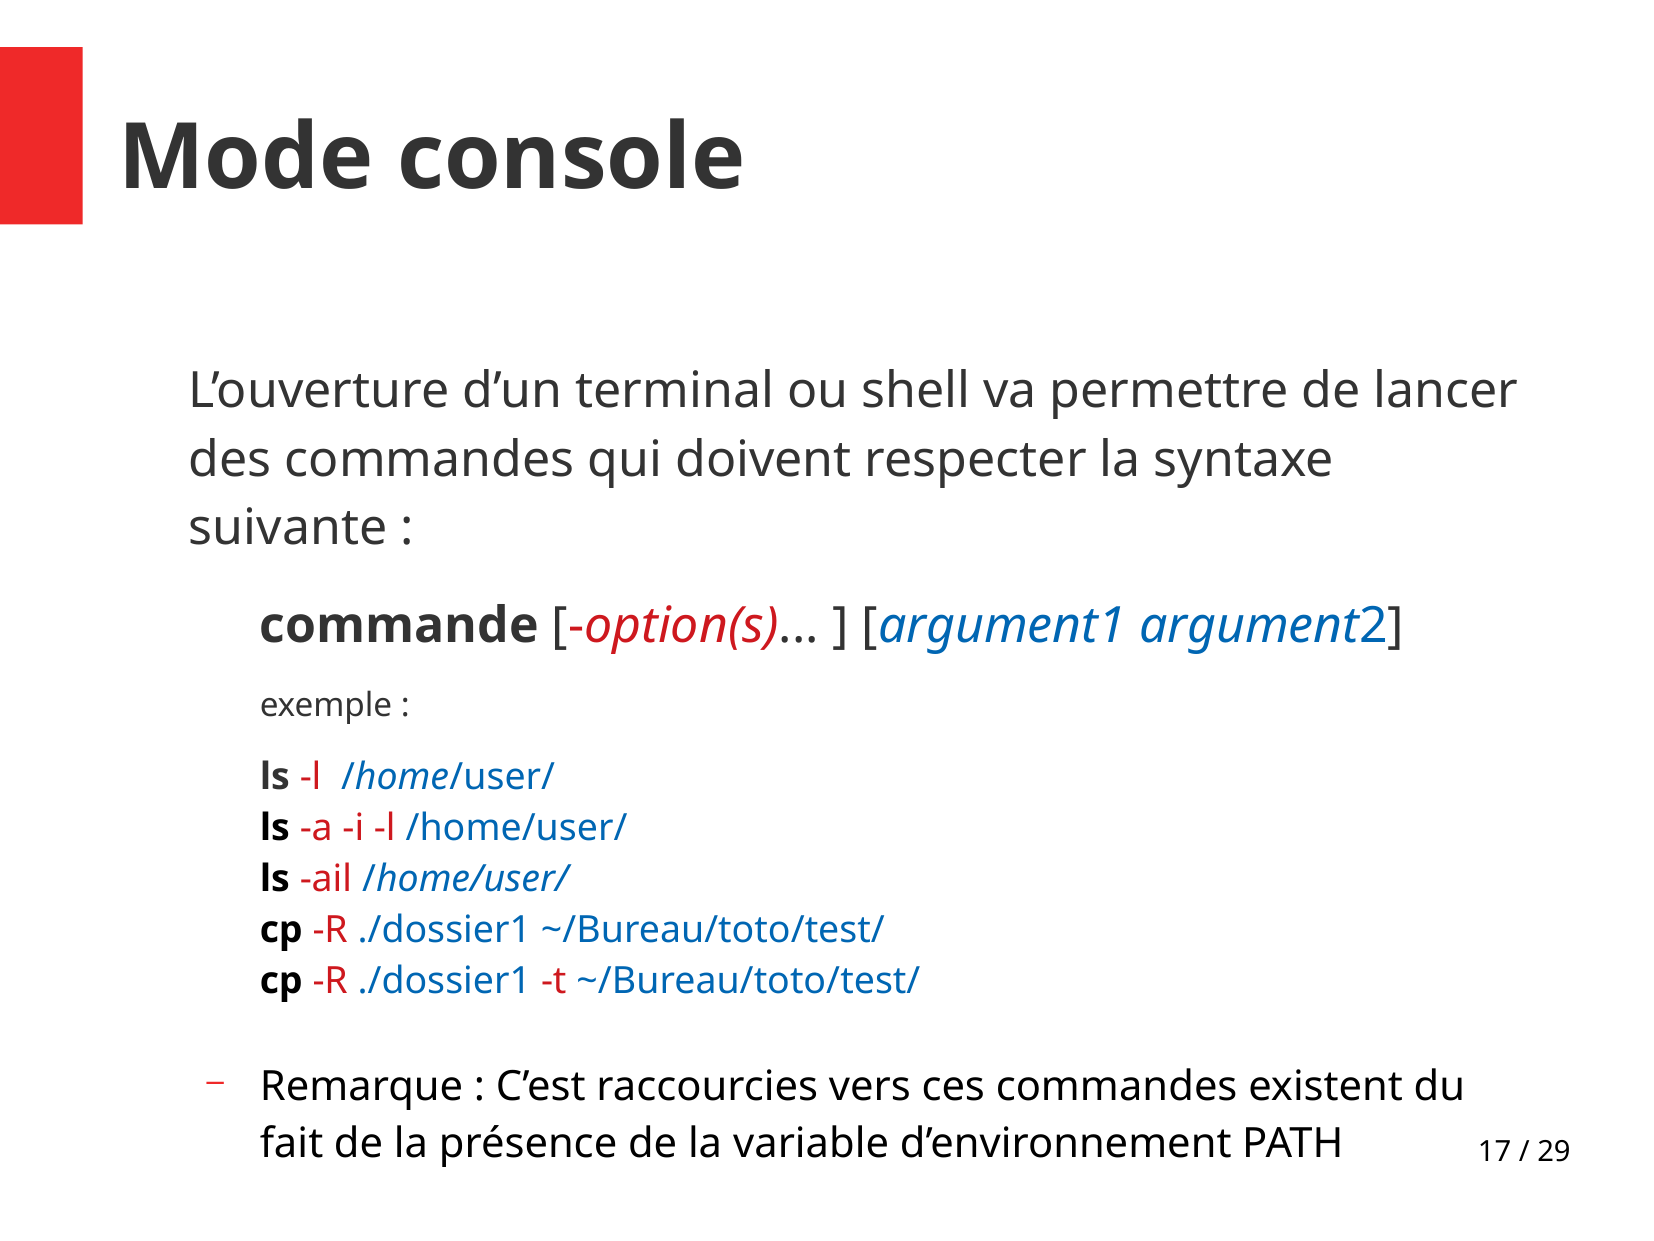

# Mode console
L’ouverture d’un terminal ou shell va permettre de lancer des commandes qui doivent respecter la syntaxe suivante :
commande [-option(s)... ] [argument1 argument2]
exemple :
ls -l /home/user/
ls -a -i -l /home/user/
ls -ail /home/user/
cp -R ./dossier1 ~/Bureau/toto/test/
cp -R ./dossier1 -t ~/Bureau/toto/test/
Remarque : C’est raccourcies vers ces commandes existent du fait de la présence de la variable d’environnement PATH
17